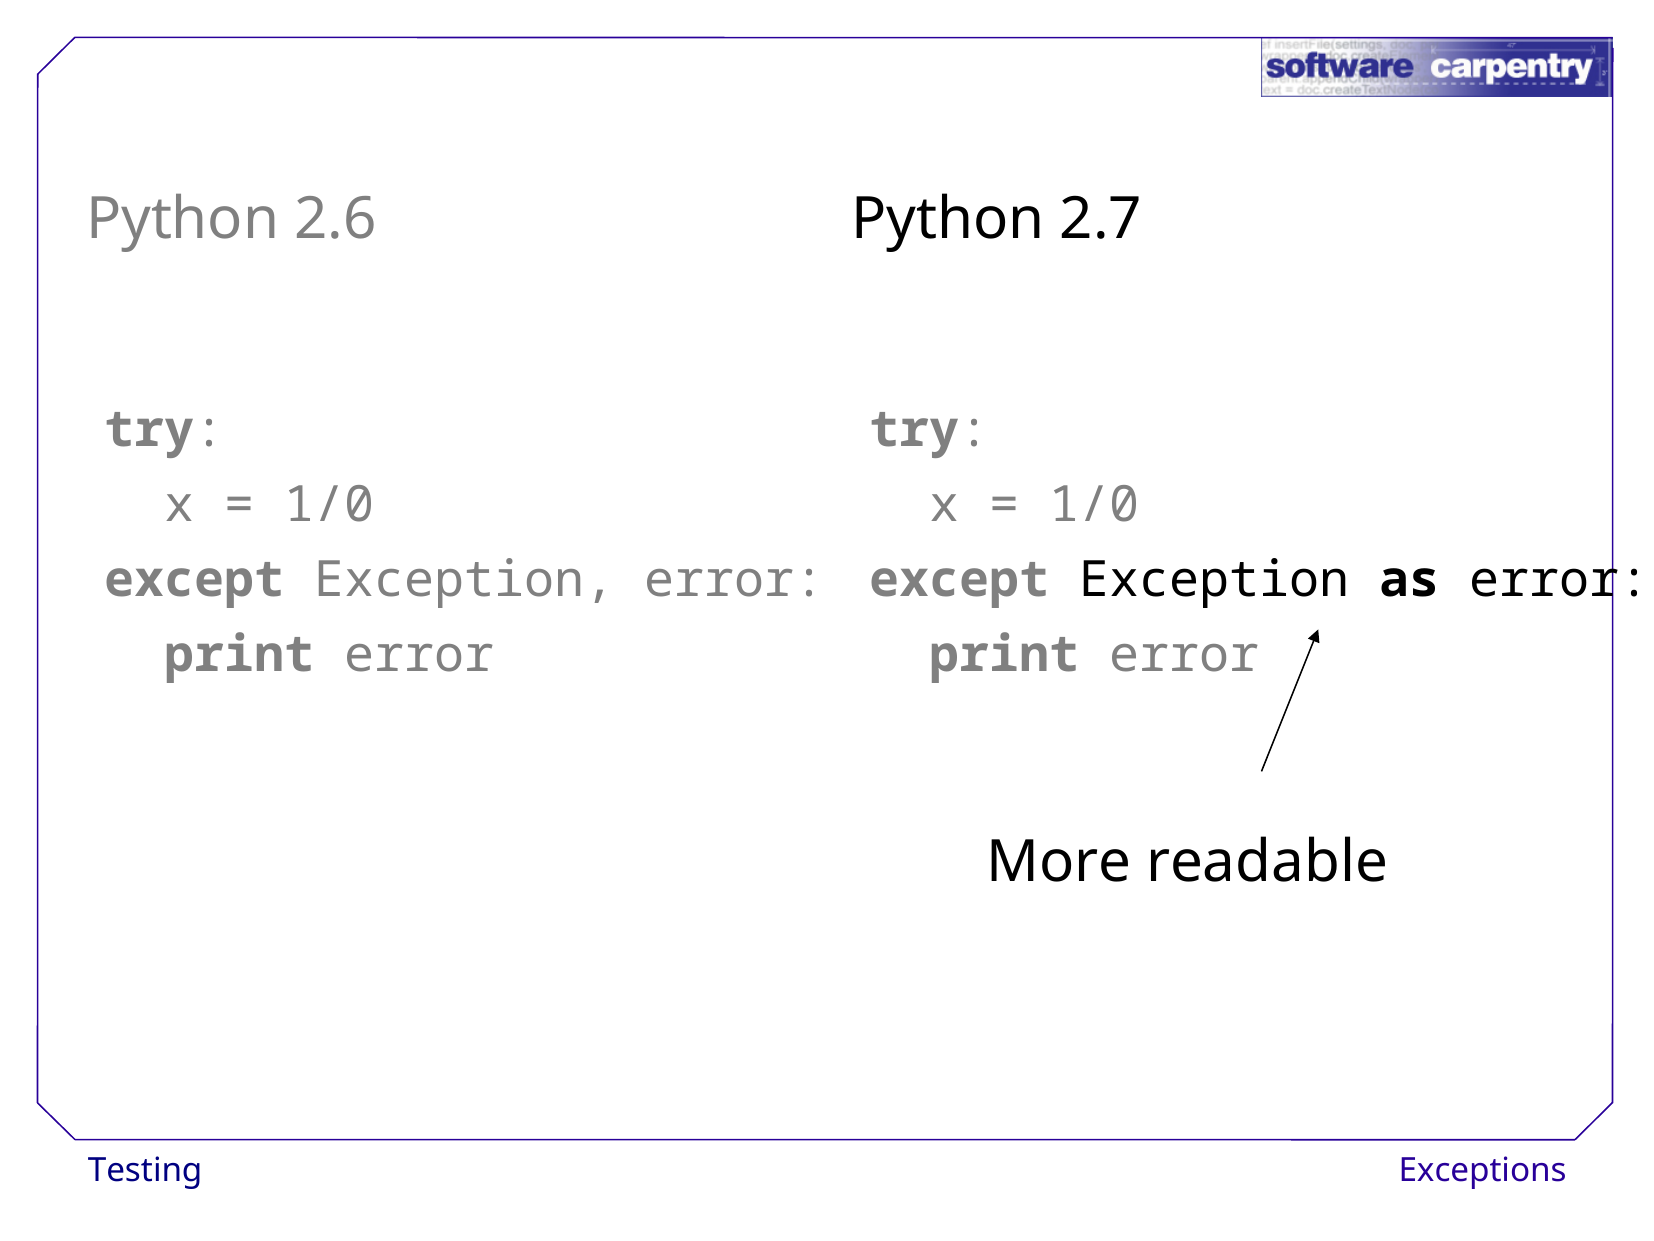

Python 2.6
Python 2.7
try:
 x = 1/0
except Exception, error:
 print error
try:
 x = 1/0
except Exception as error:
 print error
More readable